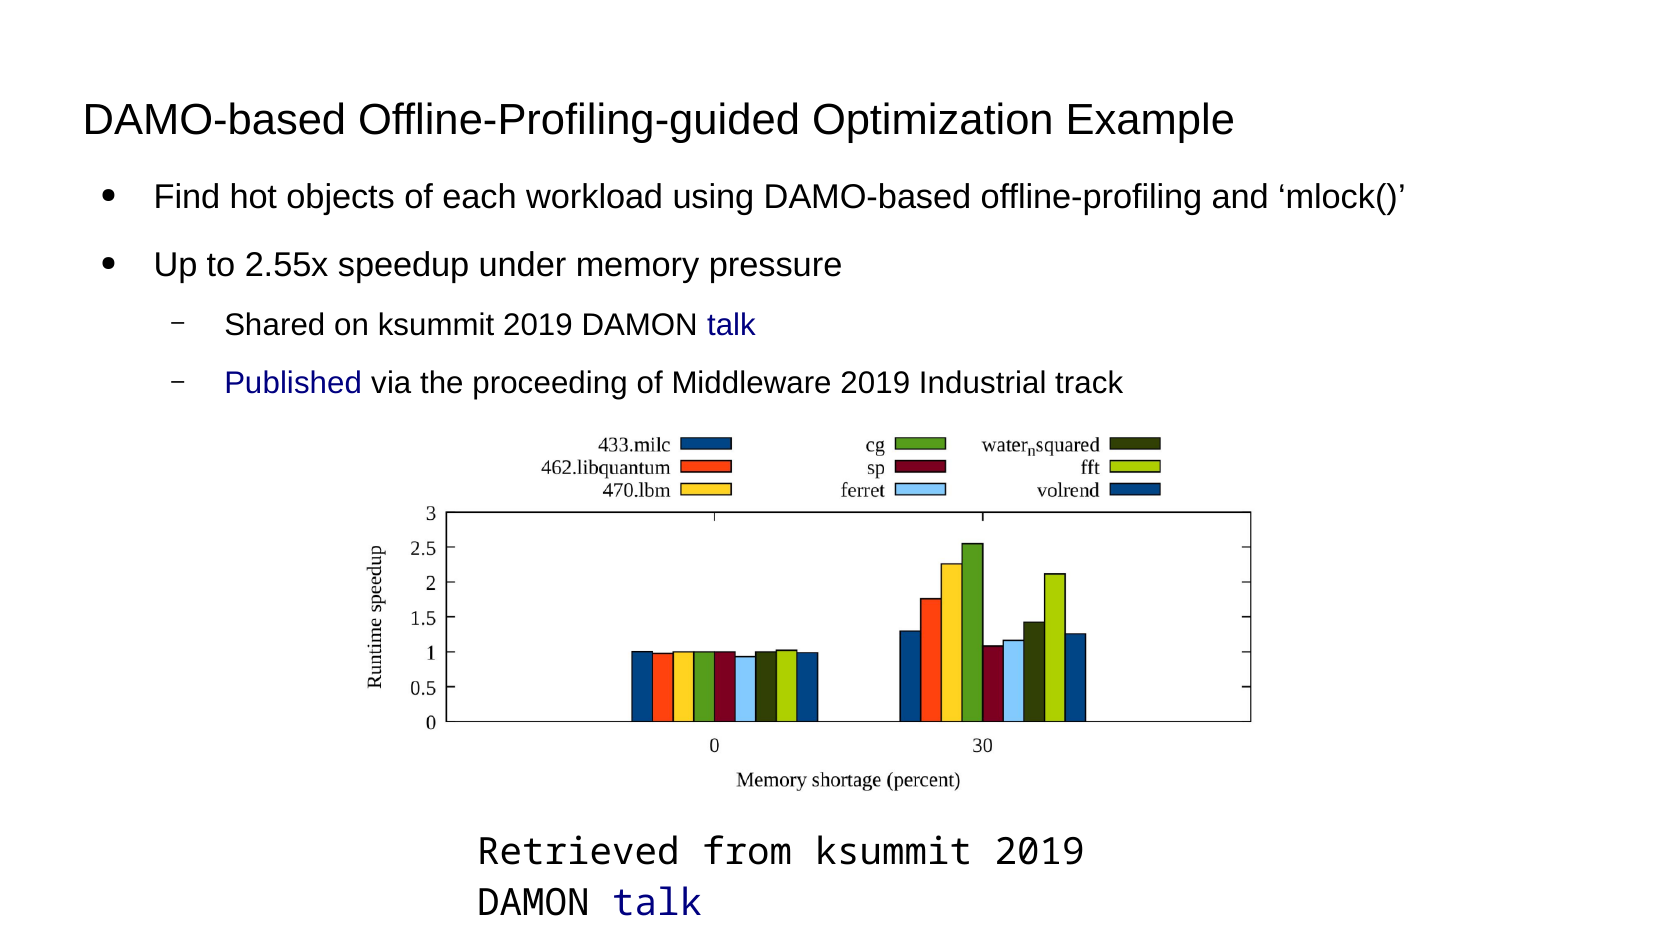

# DAMO-based Offline-Profiling-guided Optimization Example
Find hot objects of each workload using DAMO-based offline-profiling and ‘mlock()’
Up to 2.55x speedup under memory pressure
Shared on ksummit 2019 DAMON talk
Published via the proceeding of Middleware 2019 Industrial track
Retrieved from ksummit 2019 DAMON talk